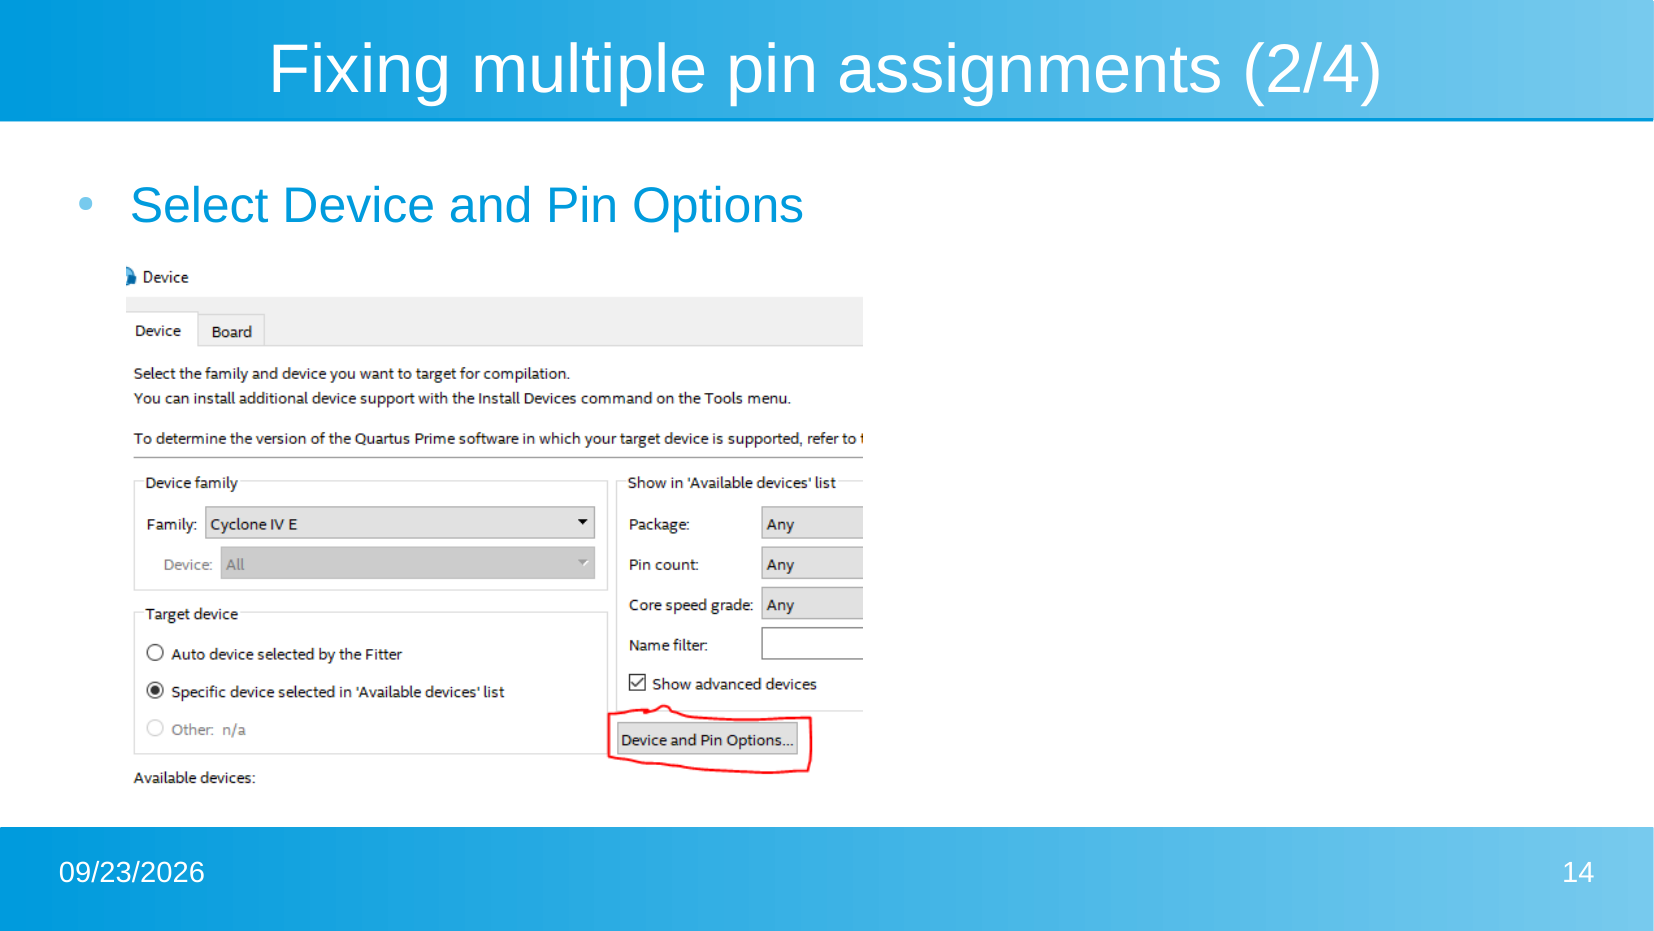

# Fixing multiple pin assignments (2/4)
Select Device and Pin Options
14